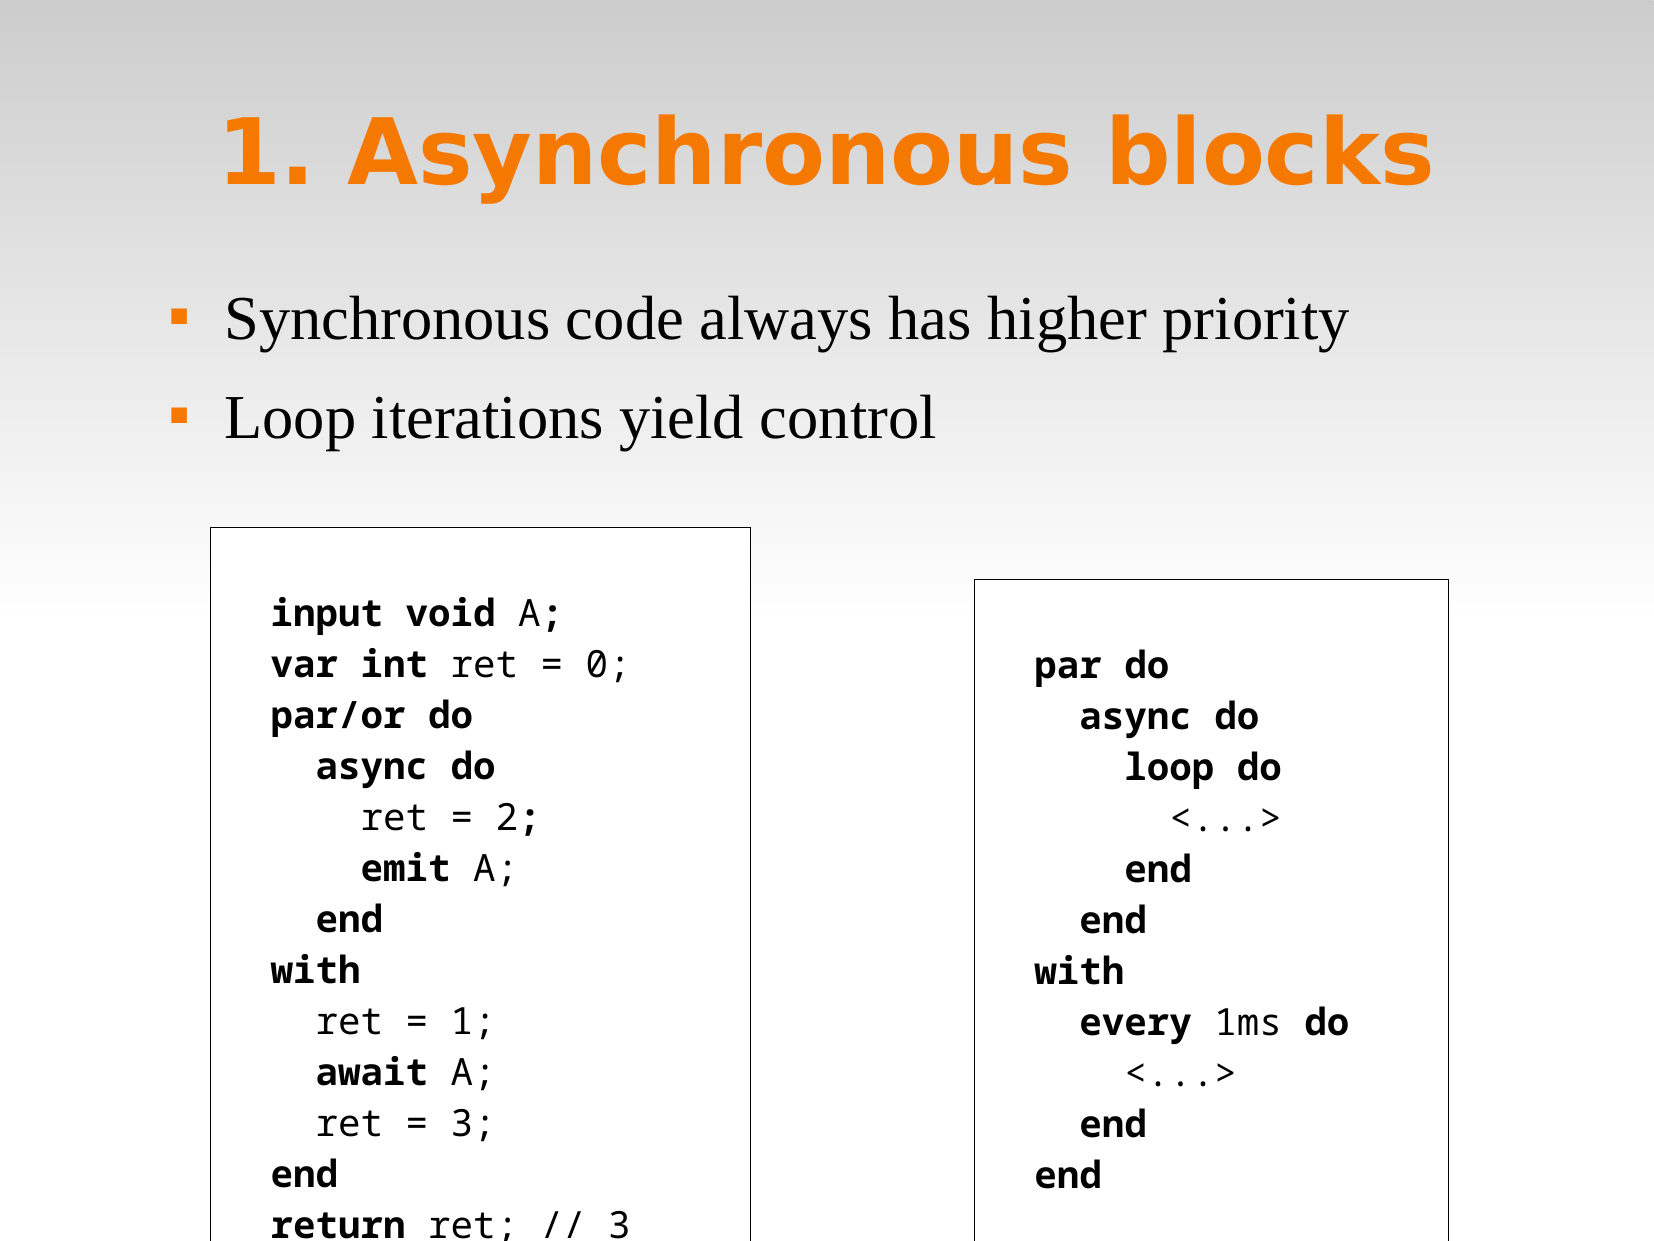

# 1. Asynchronous blocks
Synchronous code always has higher priority
Loop iterations yield control
 input void A;
 var int ret = 0;
 par/or do
 async do
 ret = 2;
 emit A;
 end
 with
 ret = 1;
 await A;
 ret = 3;
 end
 return ret; // 3
 par do
 async do
 loop do
 <...>
 end
 end
 with
 every 1ms do
 <...>
 end
 end